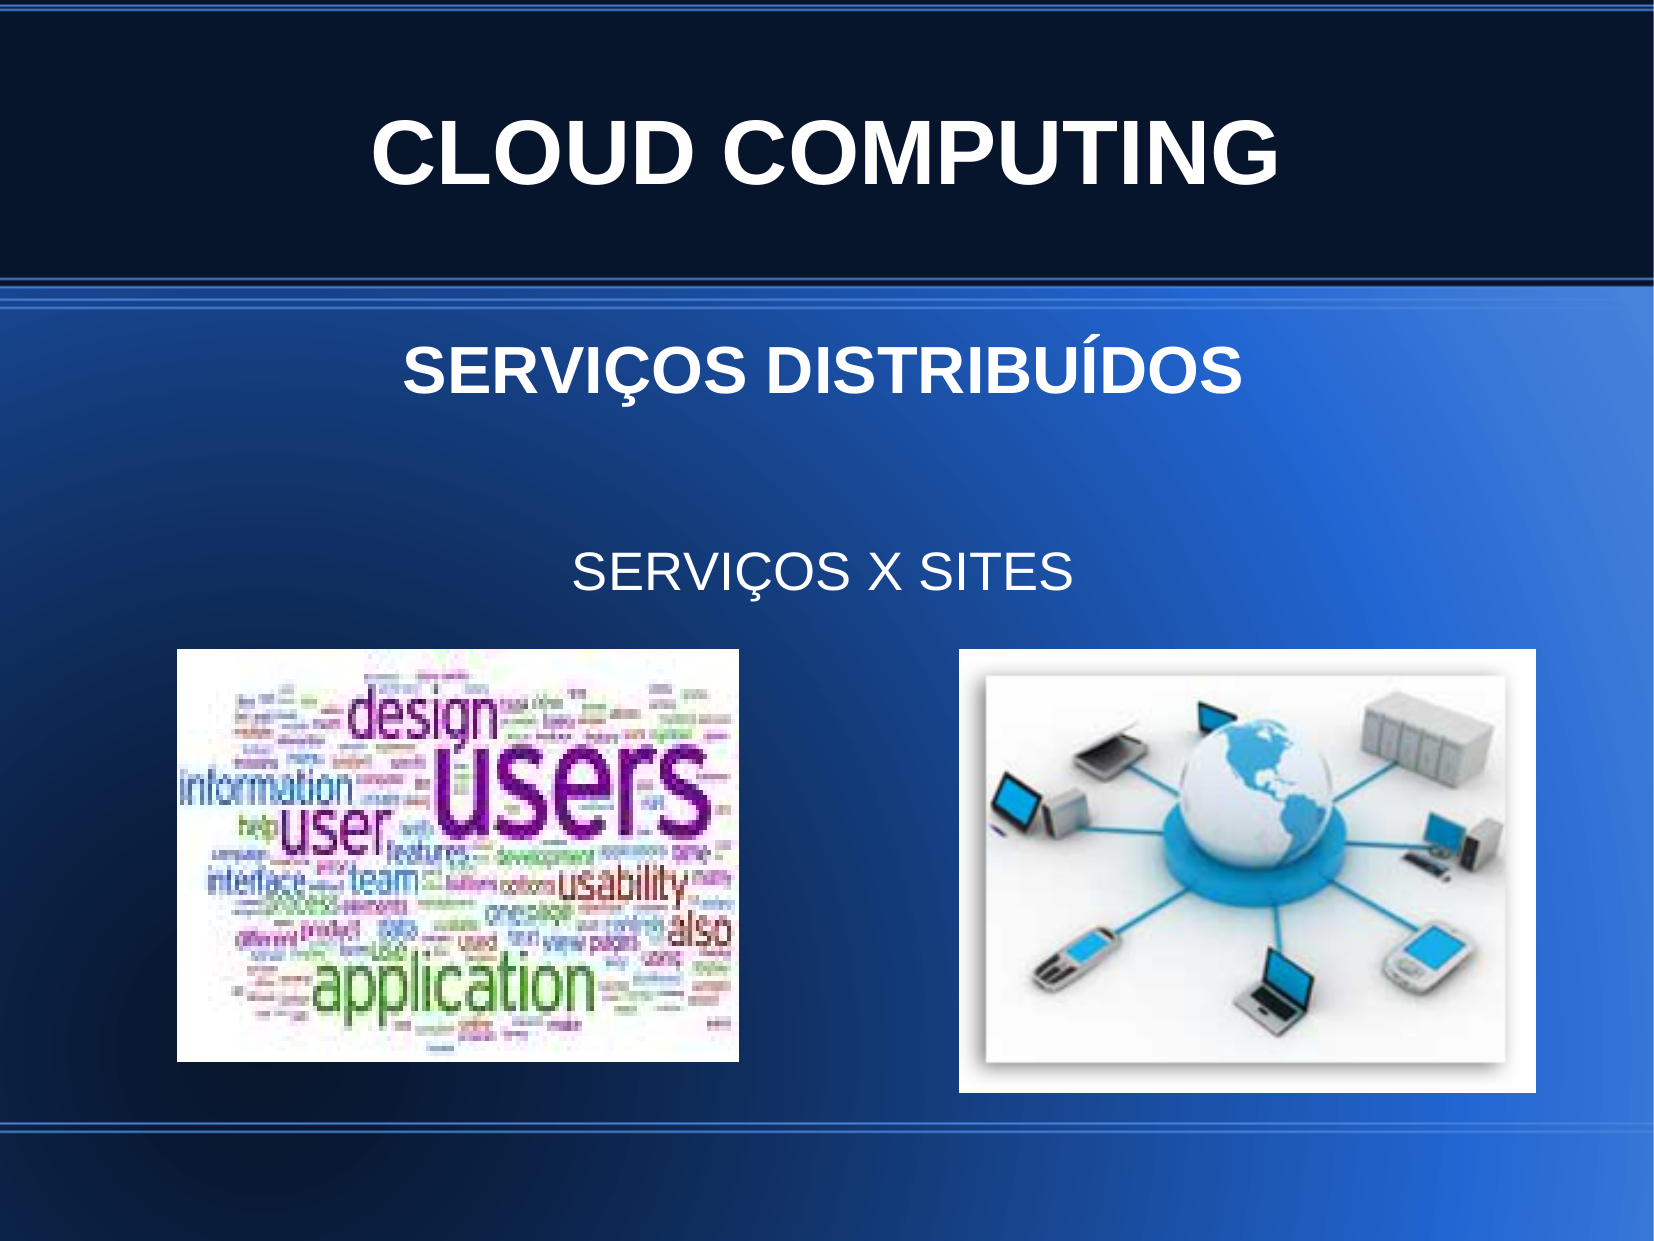

# CLOUD COMPUTING
SERVIÇOS DISTRIBUÍDOS
SERVIÇOS X SITES